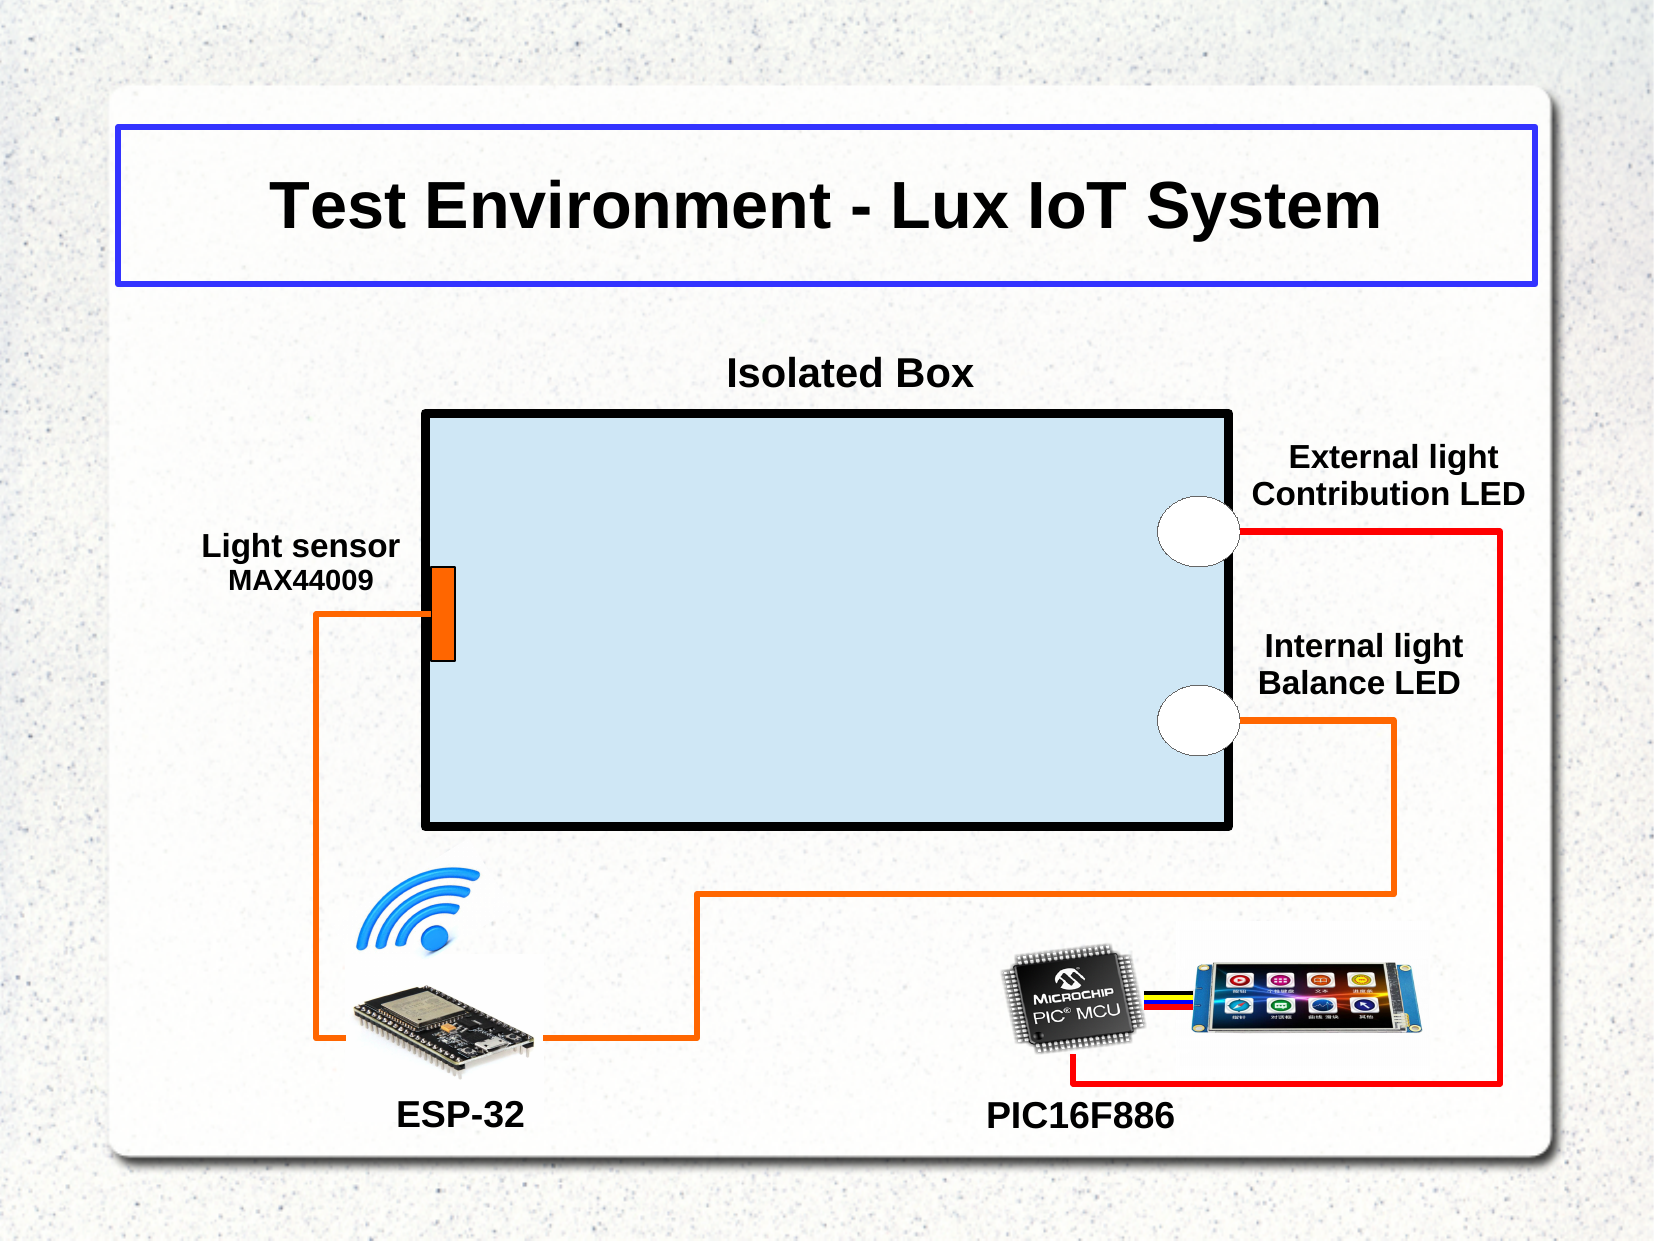

# Test Environment - Lux IoT System
Isolated Box
External light
Contribution LED
Light sensor
MAX44009
Internal light
Balance LED
ESP-32
PIC16F886